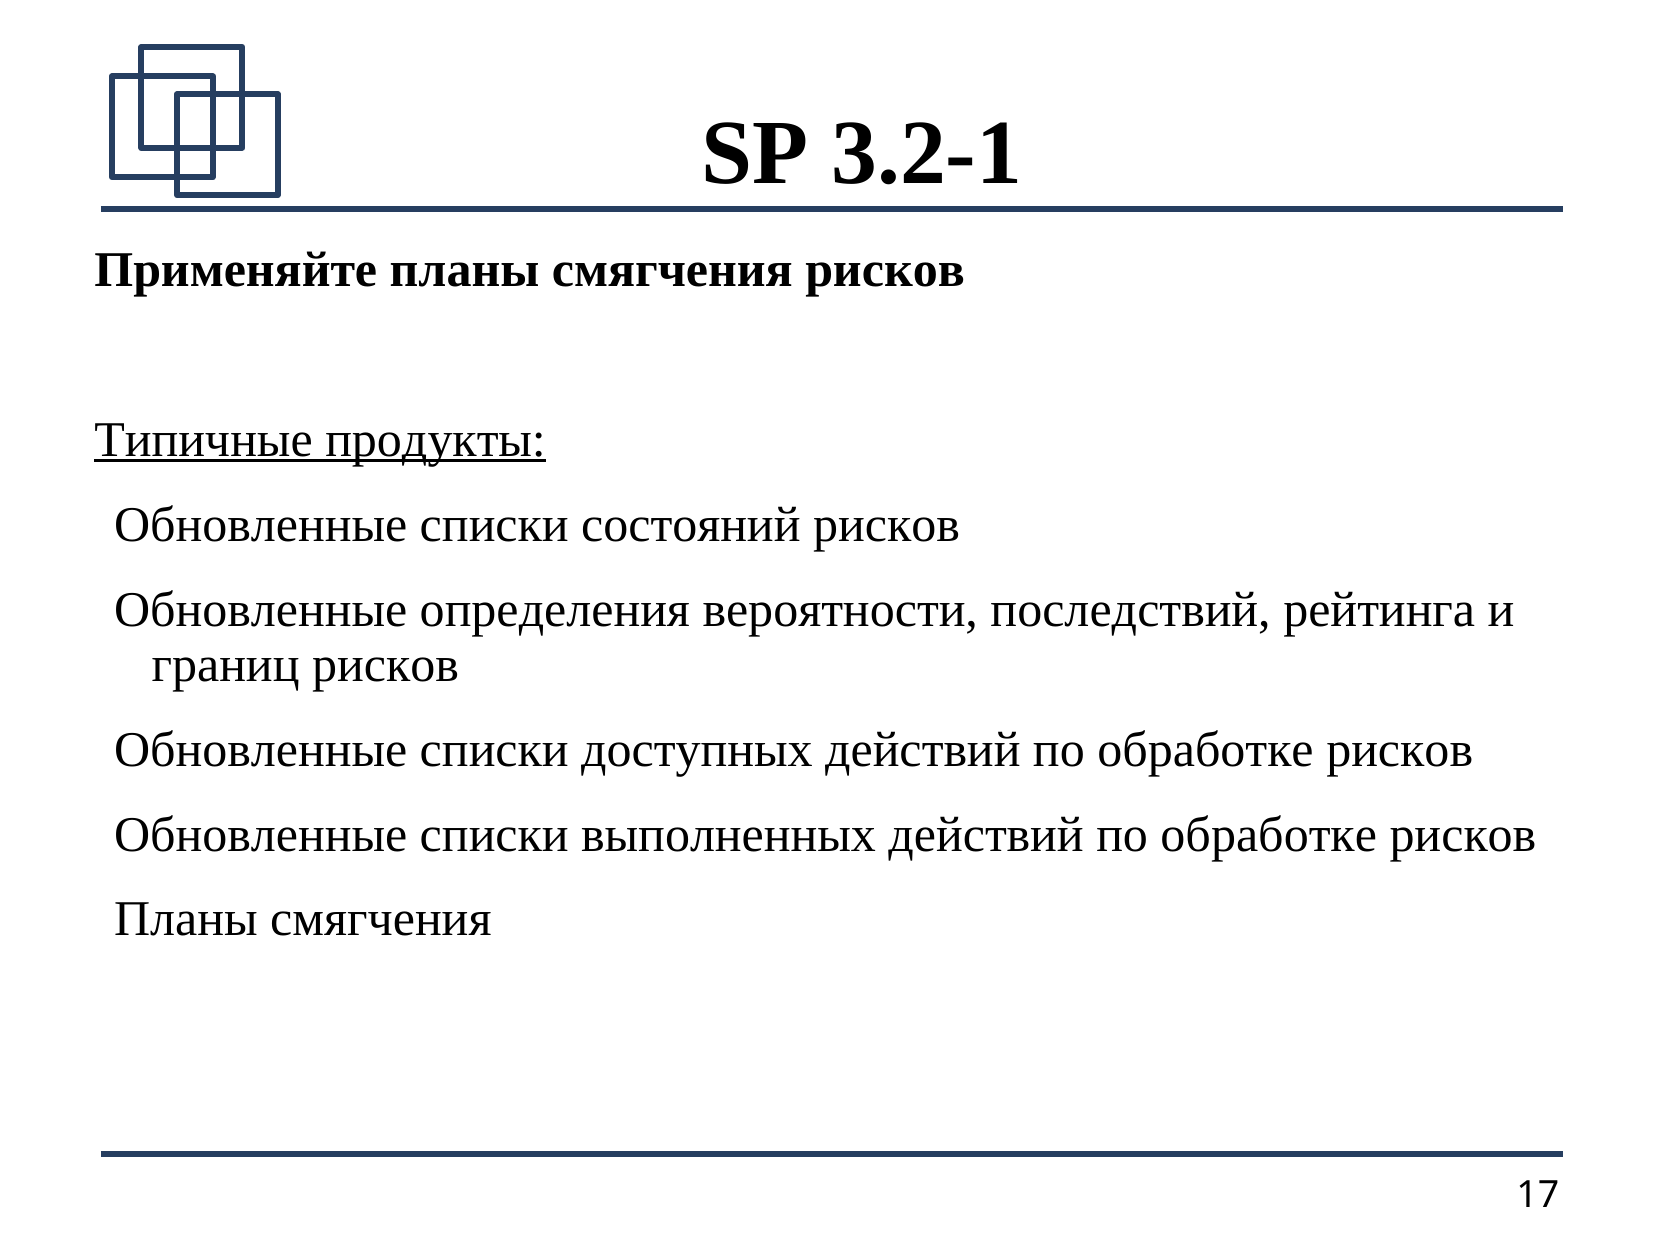

# SP 3.2-1
Применяйте планы смягчения рисков
Типичные продукты:
Обновленные списки состояний рисков
Обновленные определения вероятности, последствий, рейтинга и границ рисков
Обновленные списки доступных действий по обработке рисков
Обновленные списки выполненных действий по обработке рисков
Планы смягчения